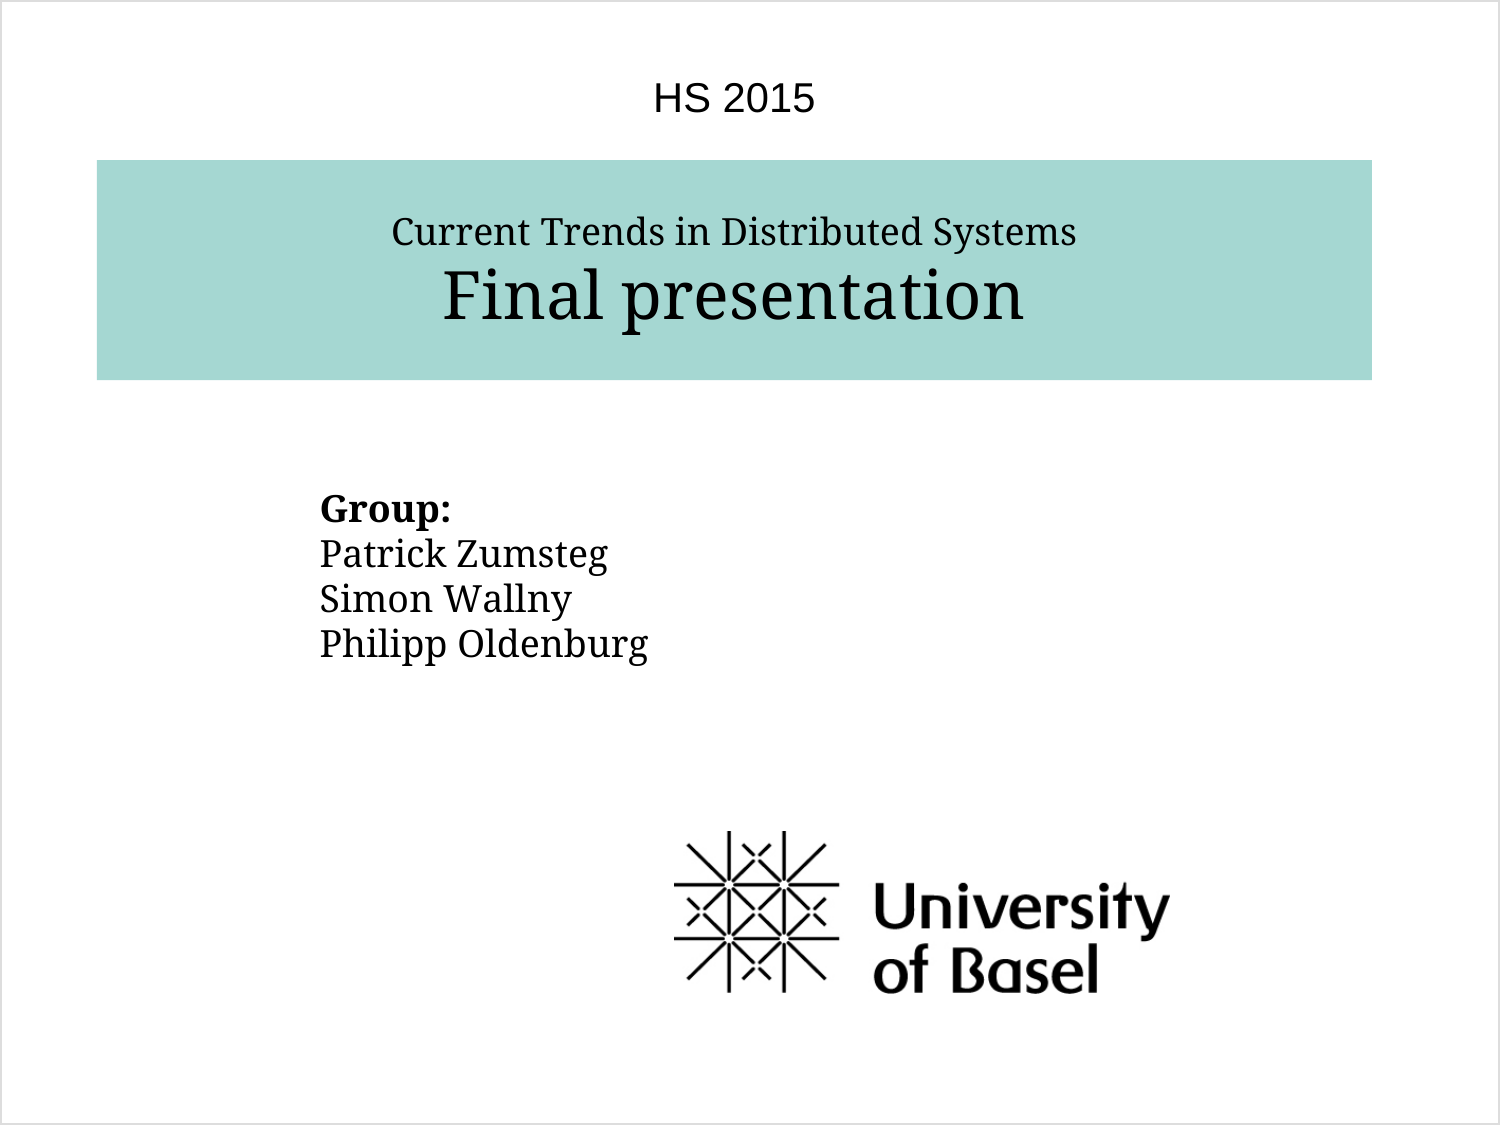

HS 2015
Current Trends in Distributed Systems
Final presentation
Group:
Patrick Zumsteg
Simon Wallny
Philipp Oldenburg